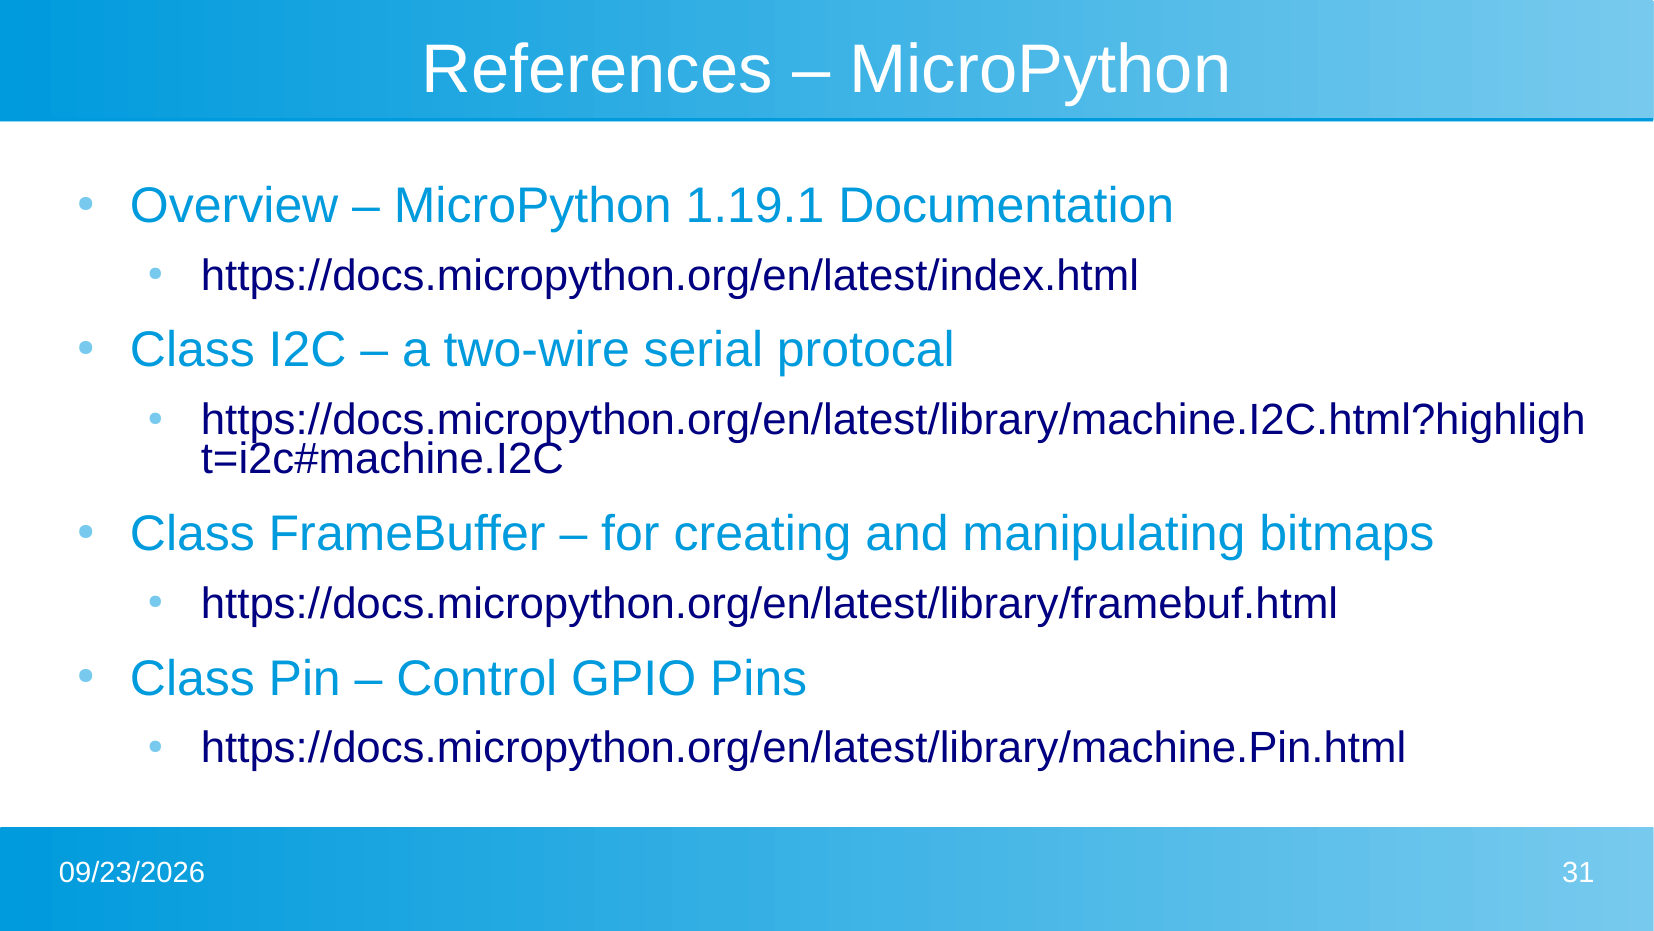

# References – MicroPython
Overview – MicroPython 1.19.1 Documentation
https://docs.micropython.org/en/latest/index.html
Class I2C – a two-wire serial protocal
https://docs.micropython.org/en/latest/library/machine.I2C.html?highlight=i2c#machine.I2C
Class FrameBuffer – for creating and manipulating bitmaps
https://docs.micropython.org/en/latest/library/framebuf.html
Class Pin – Control GPIO Pins
https://docs.micropython.org/en/latest/library/machine.Pin.html
31